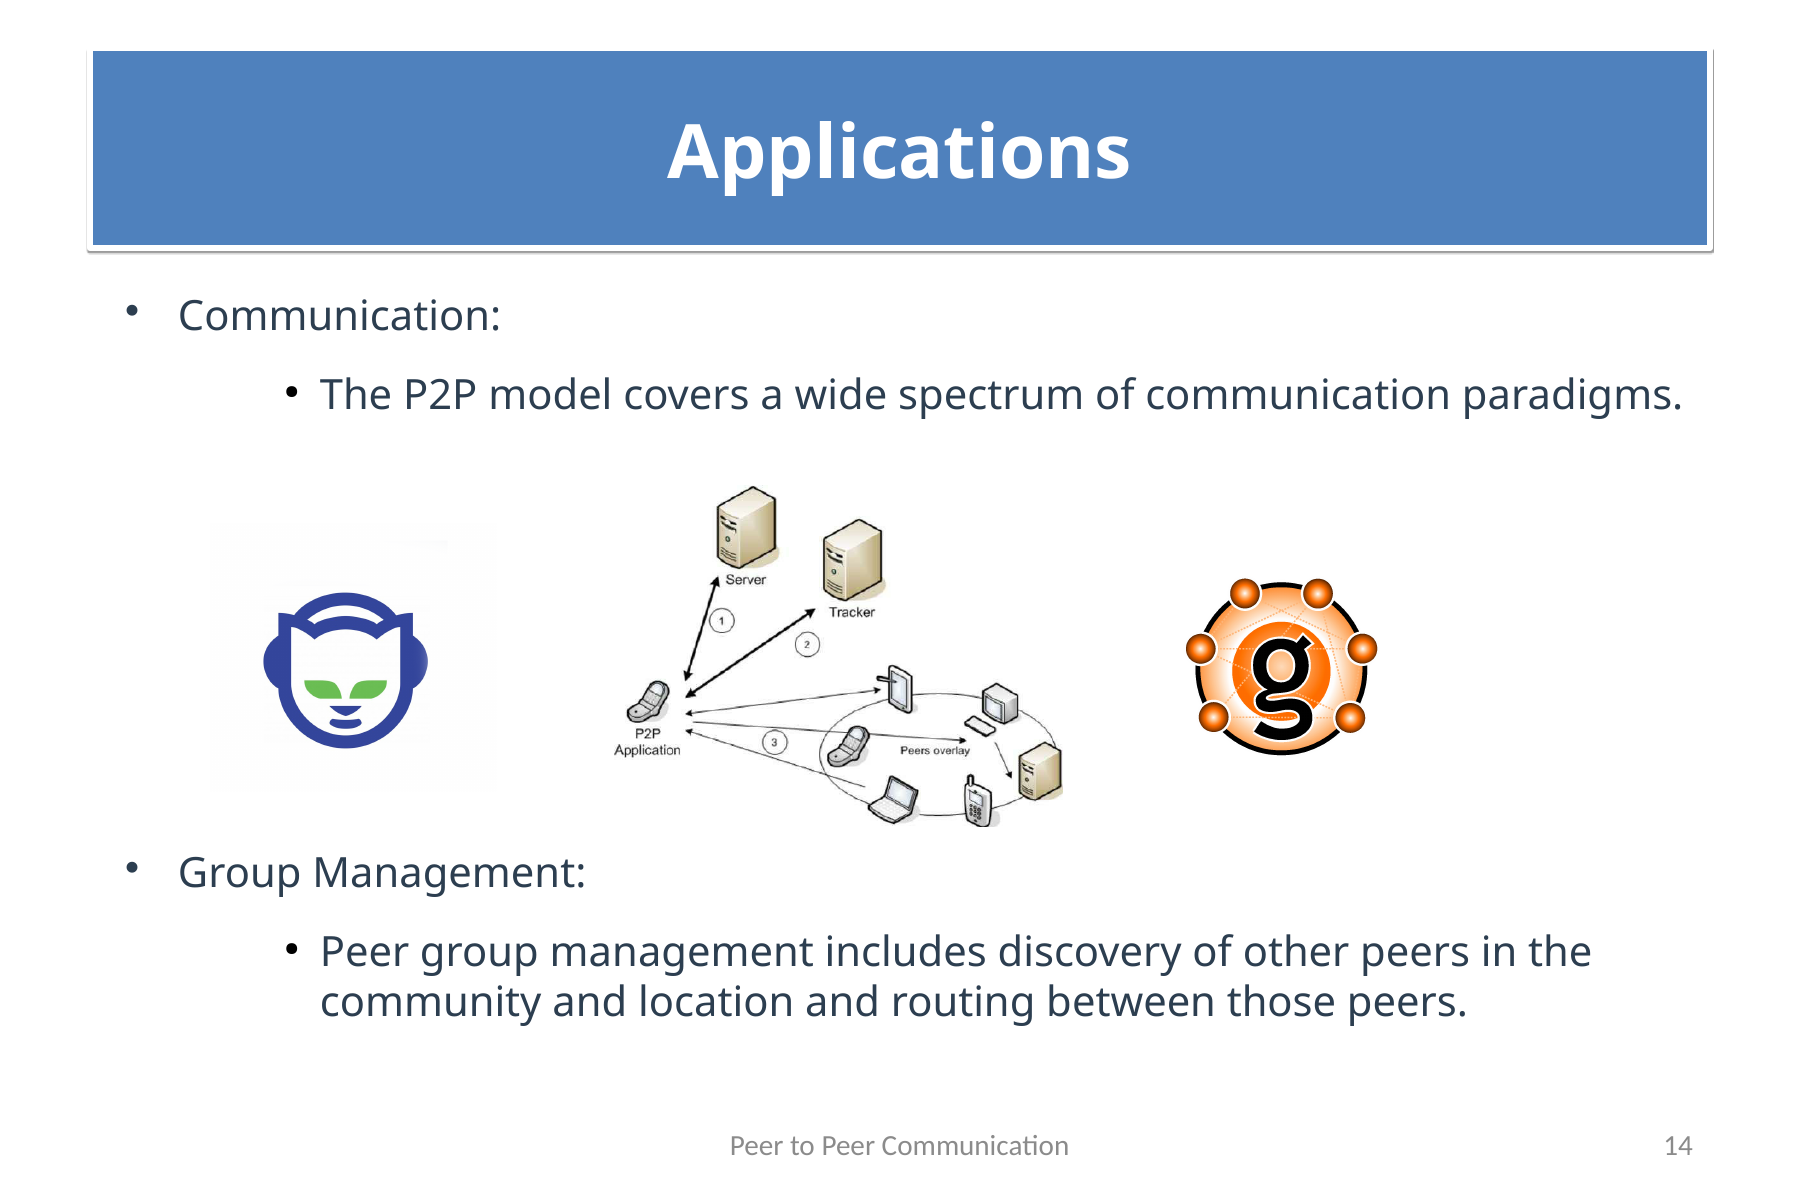

# Applications
Communication:
The P2P model covers a wide spectrum of communication paradigms.
Group Management:
Peer group management includes discovery of other peers in the community and location and routing between those peers.
Peer to Peer Communication
14